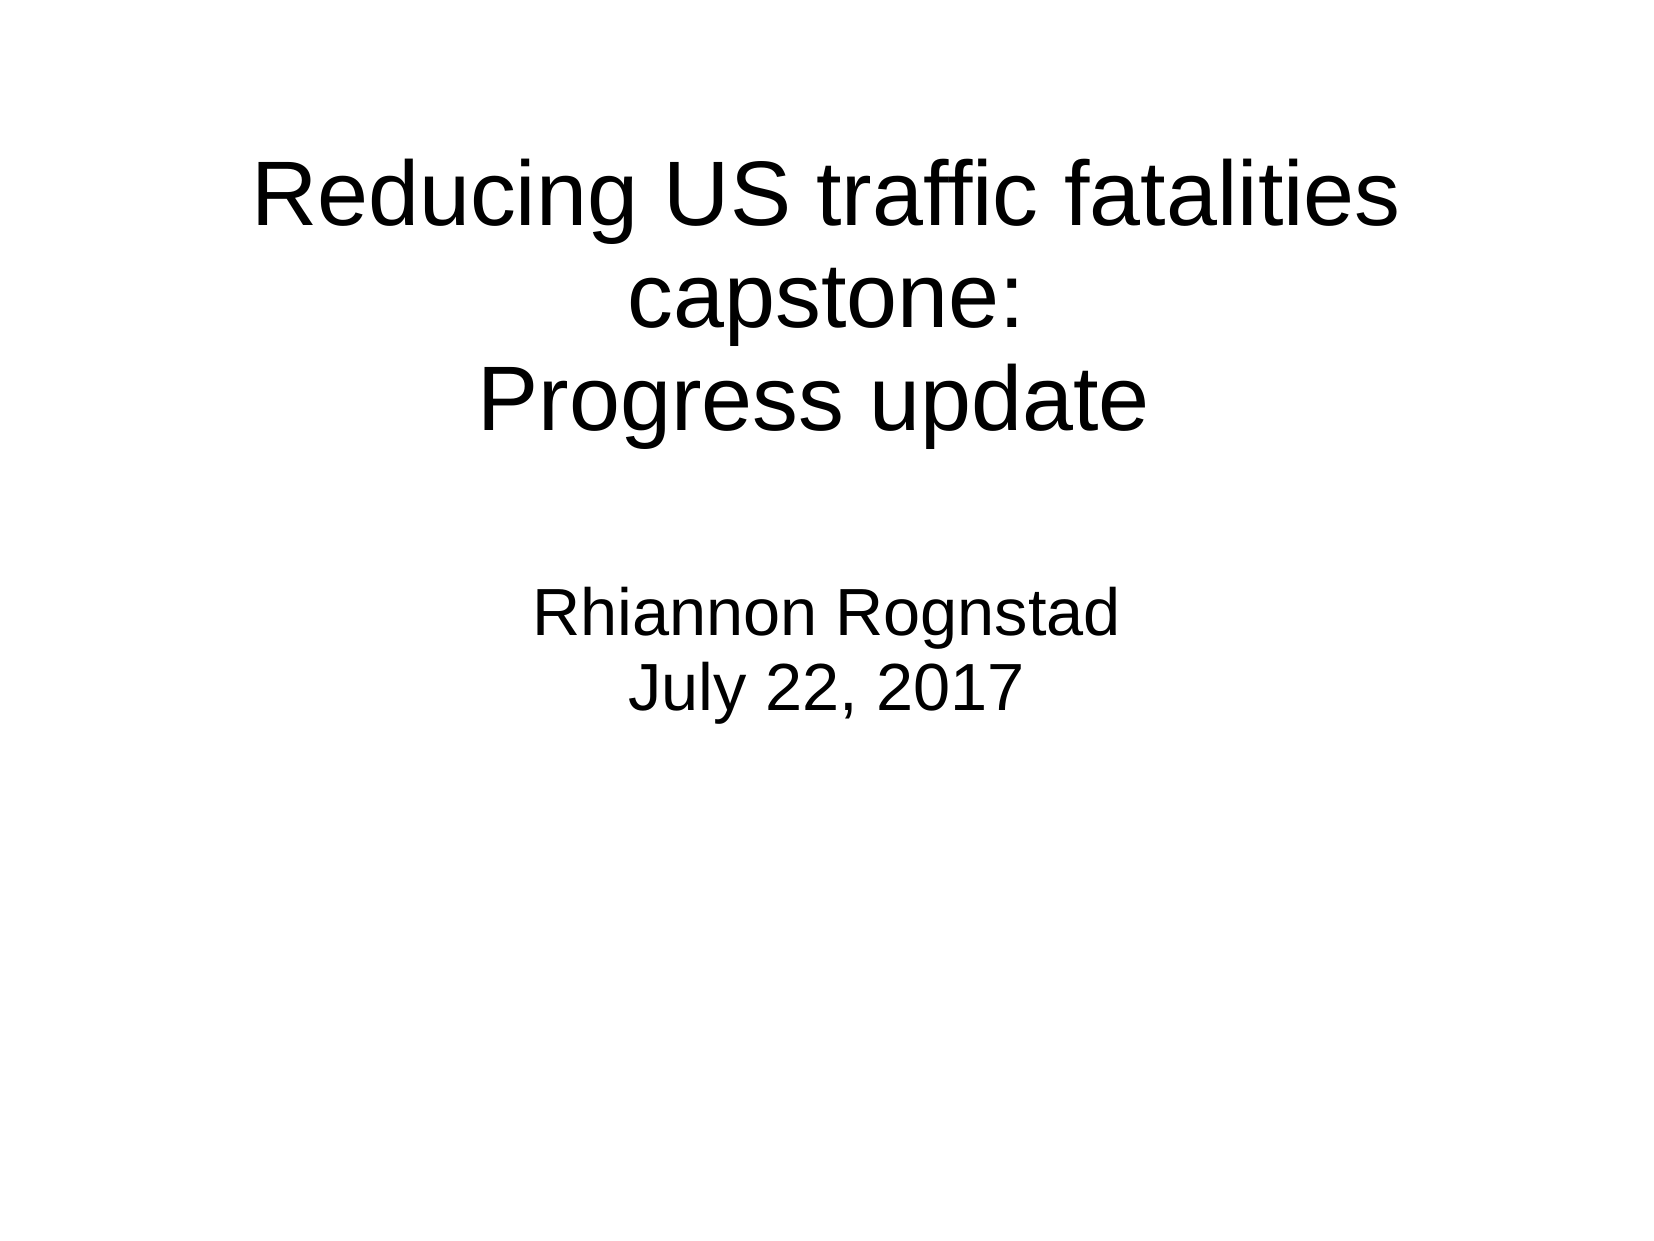

# Reducing US traffic fatalities capstone: Progress update
Rhiannon Rognstad
July 22, 2017